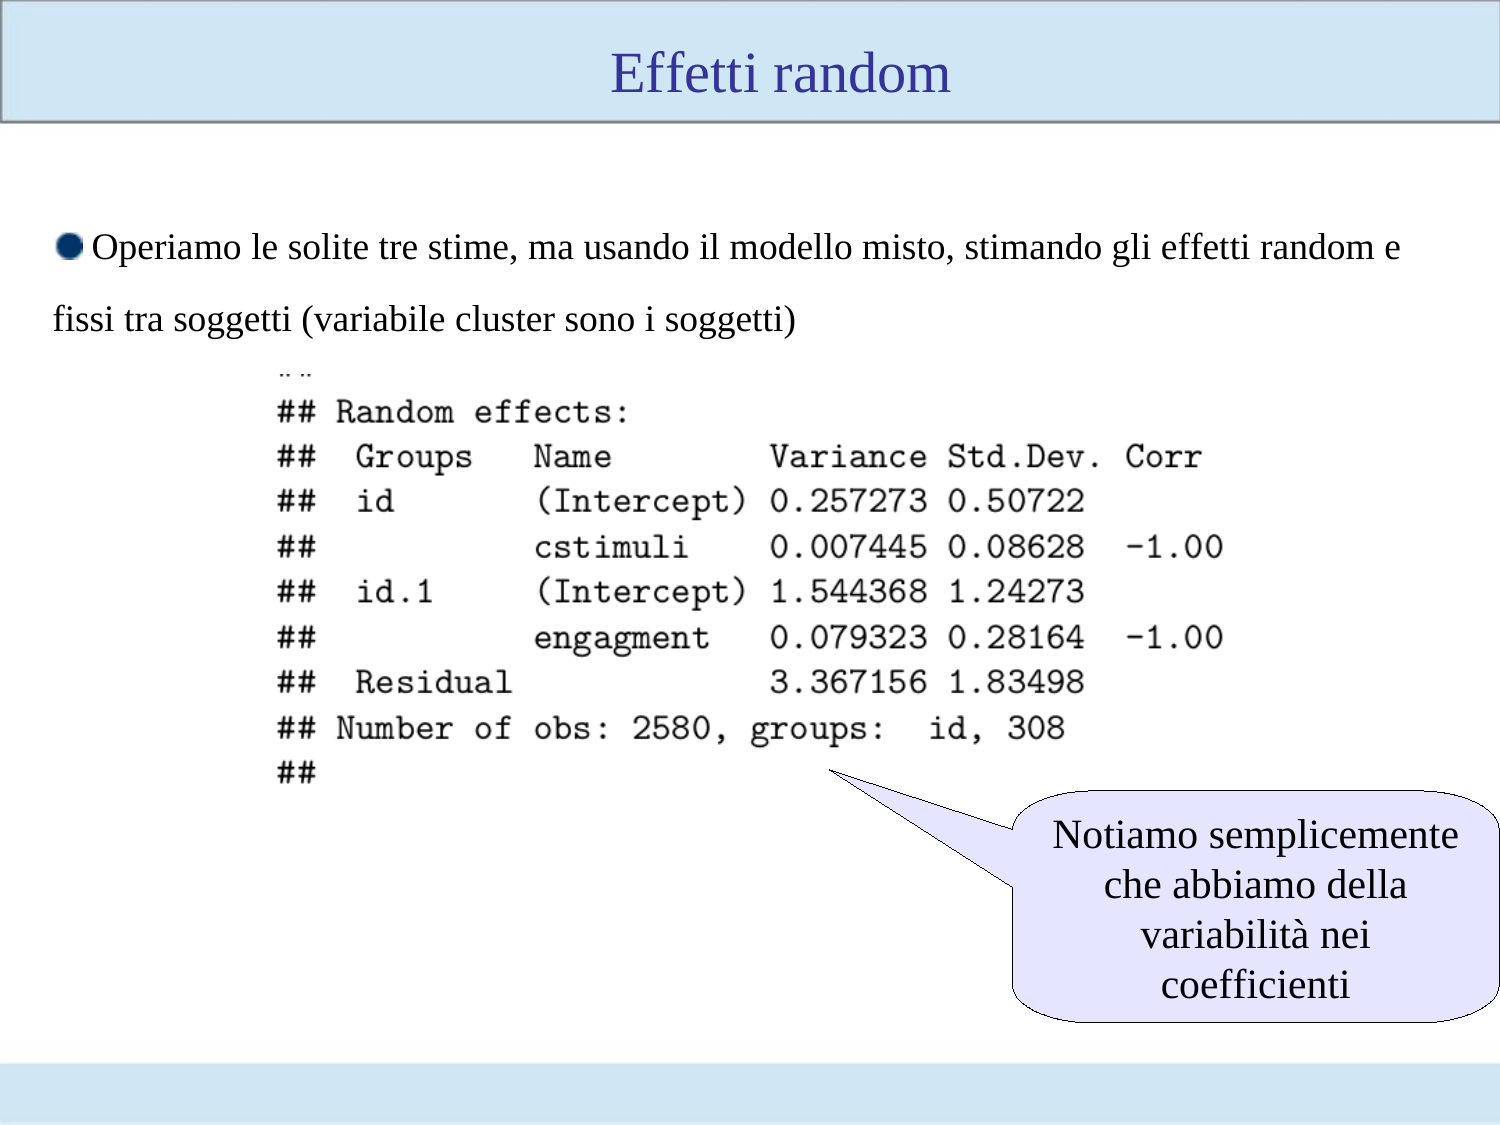

# Effetti random
 Operiamo le solite tre stime, ma usando il modello misto, stimando gli effetti random e fissi tra soggetti (variabile cluster sono i soggetti)
Notiamo semplicemente che abbiamo della variabilità nei coefficienti